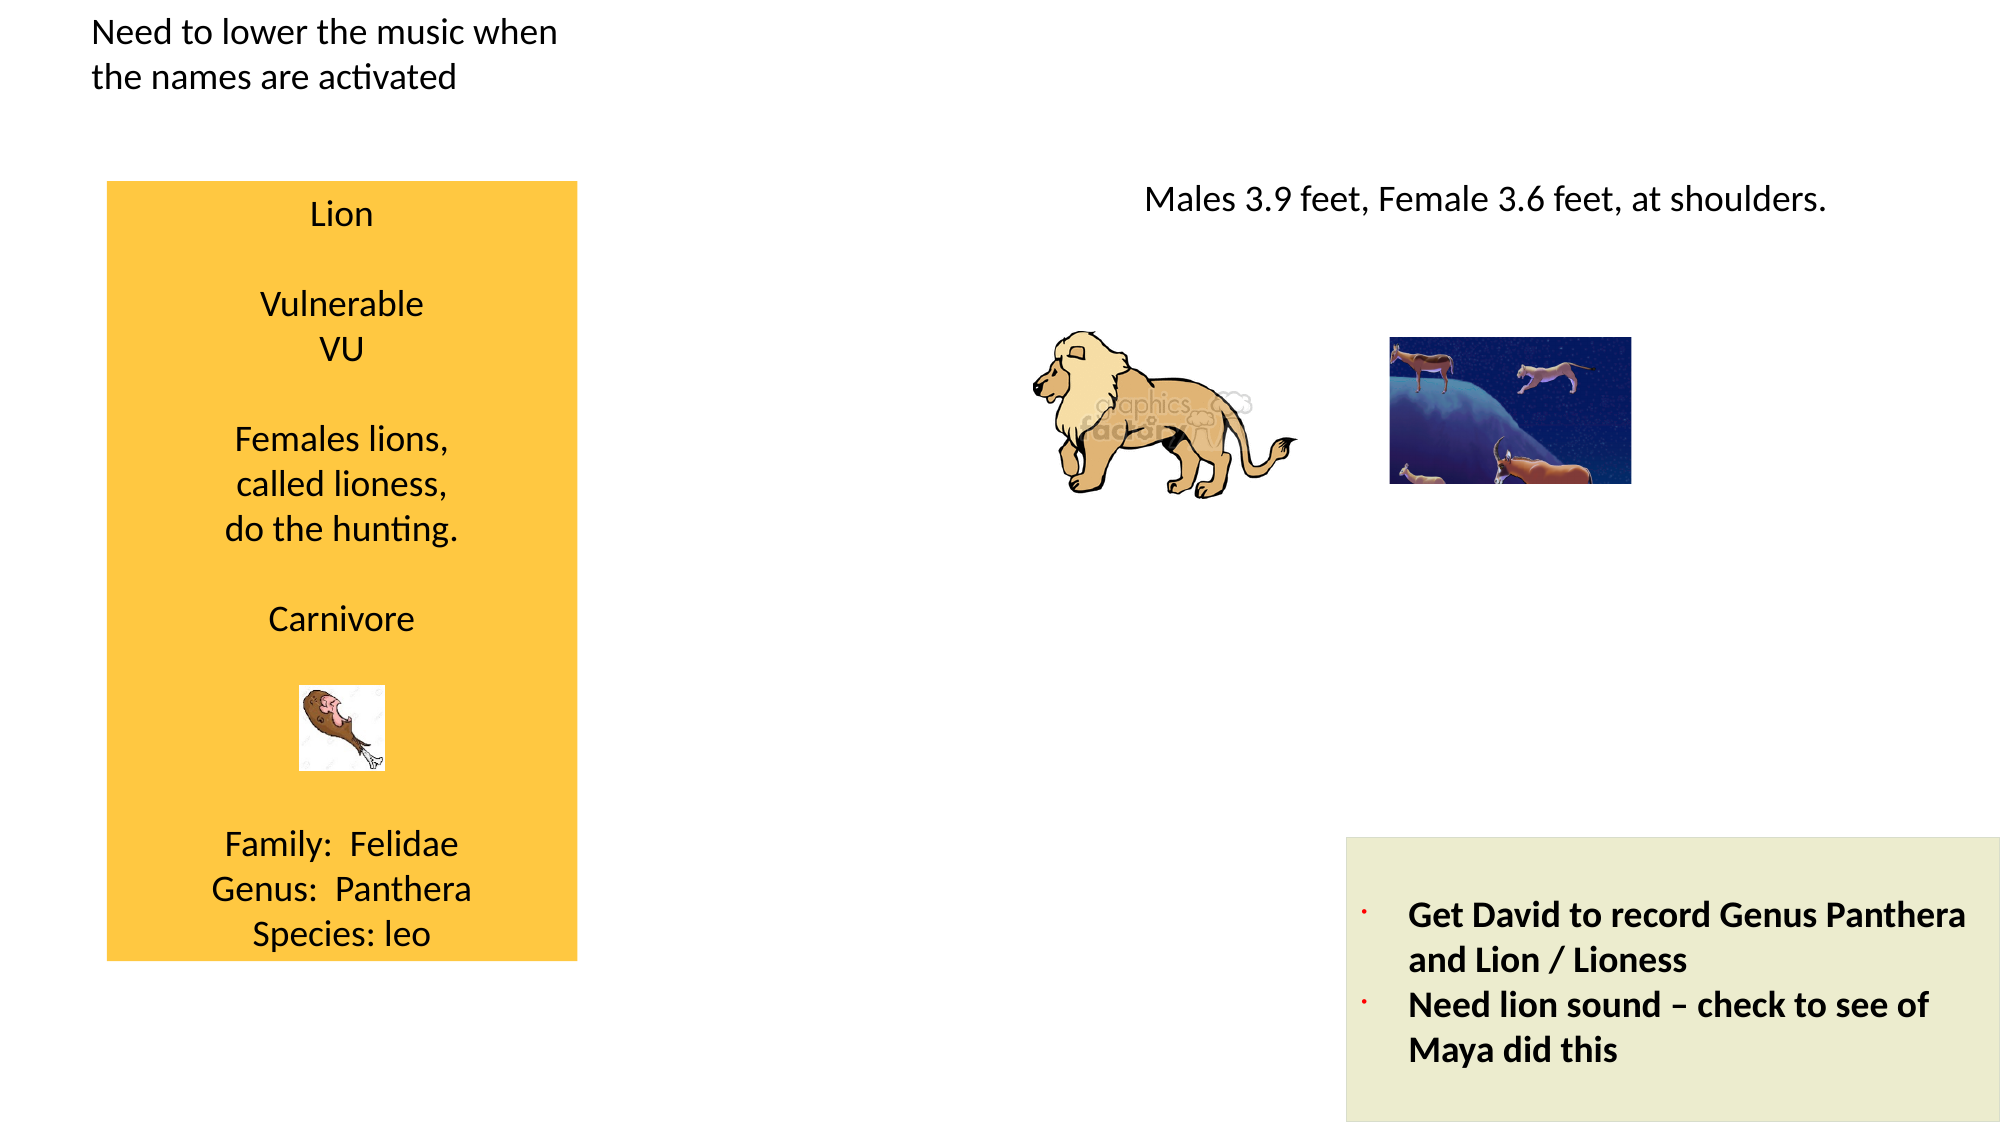

Need to lower the music when the names are activated
Males 3.9 feet, Female 3.6 feet, at shoulders.
Lion
Vulnerable
VU
Females lions,
called lioness,
do the hunting.
Carnivore
Uses:
Family: Felidae
Genus: Panthera
Species: leo
Get David to record Genus Panthera and Lion / Lioness
Need lion sound – check to see of Maya did this